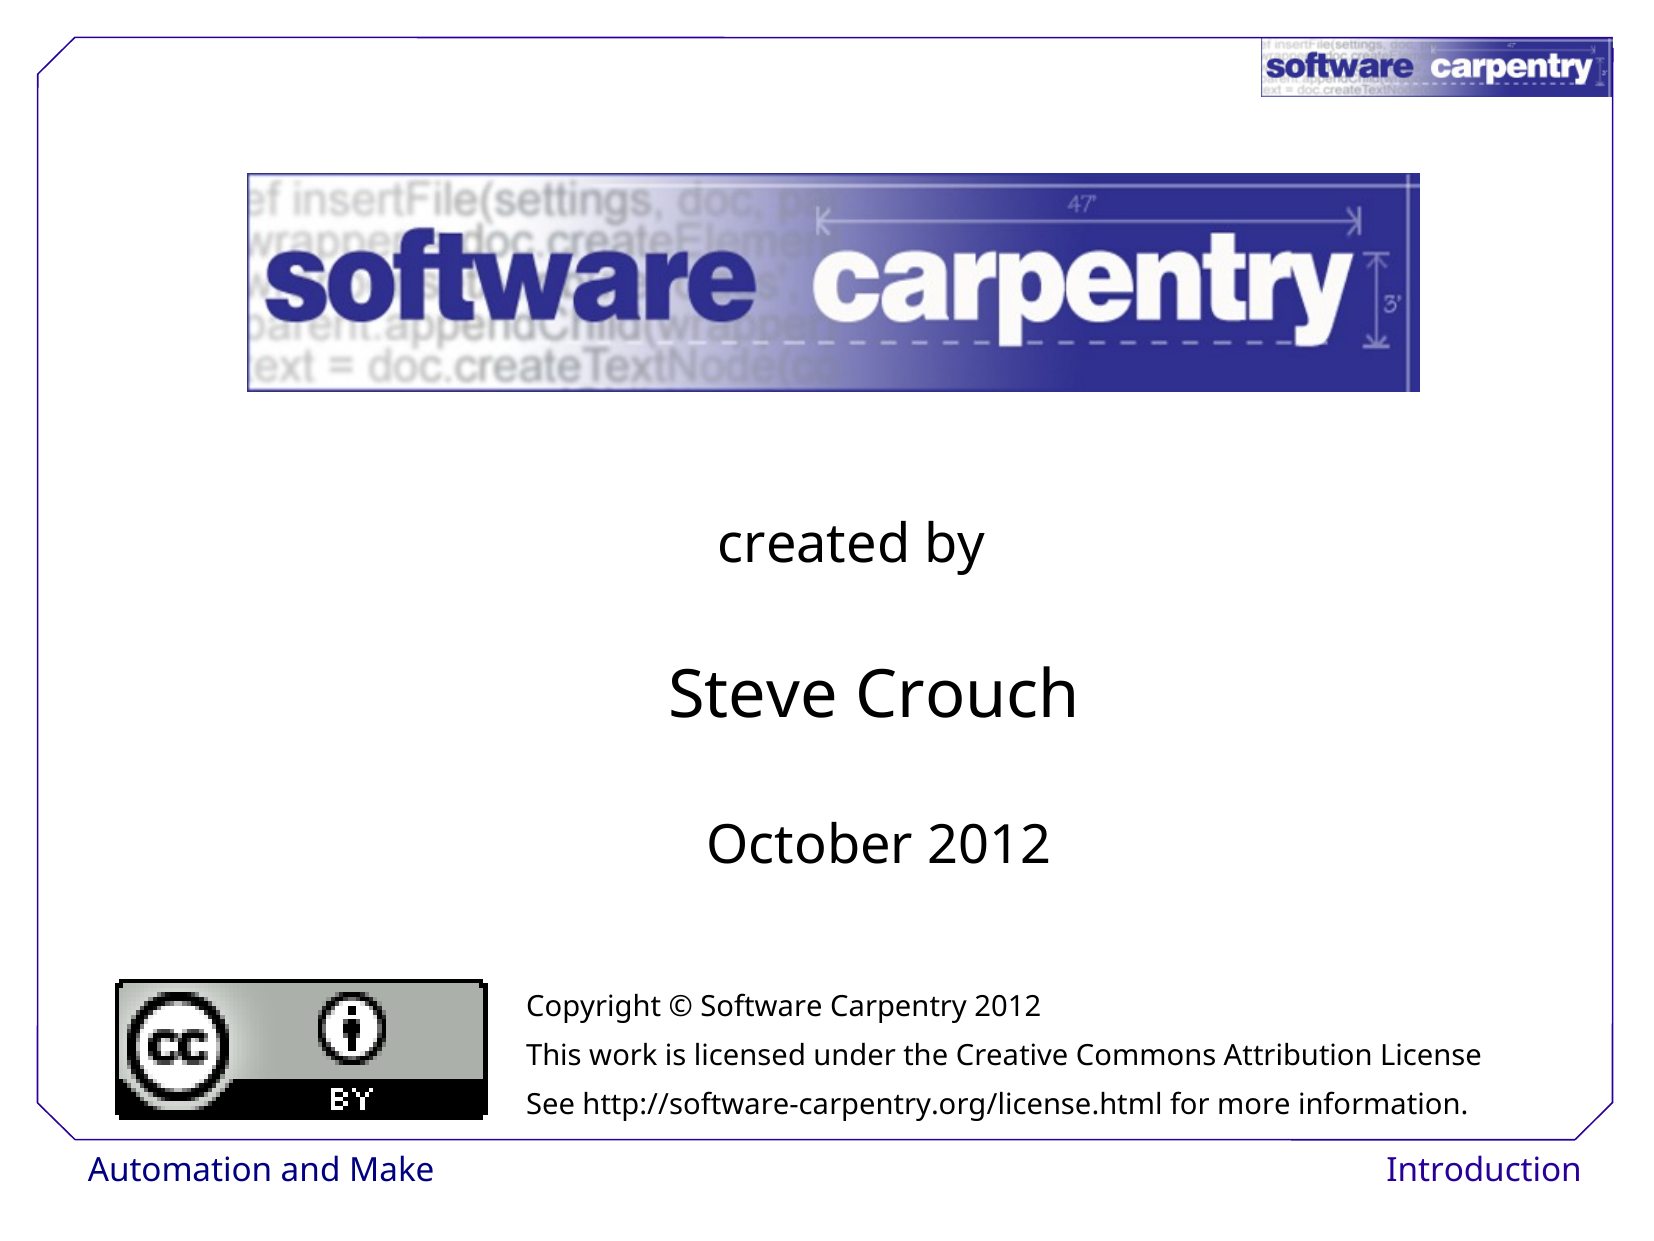

created by
Steve Crouch
October 2012
Copyright © Software Carpentry 2012
This work is licensed under the Creative Commons Attribution License
See http://software-carpentry.org/license.html for more information.